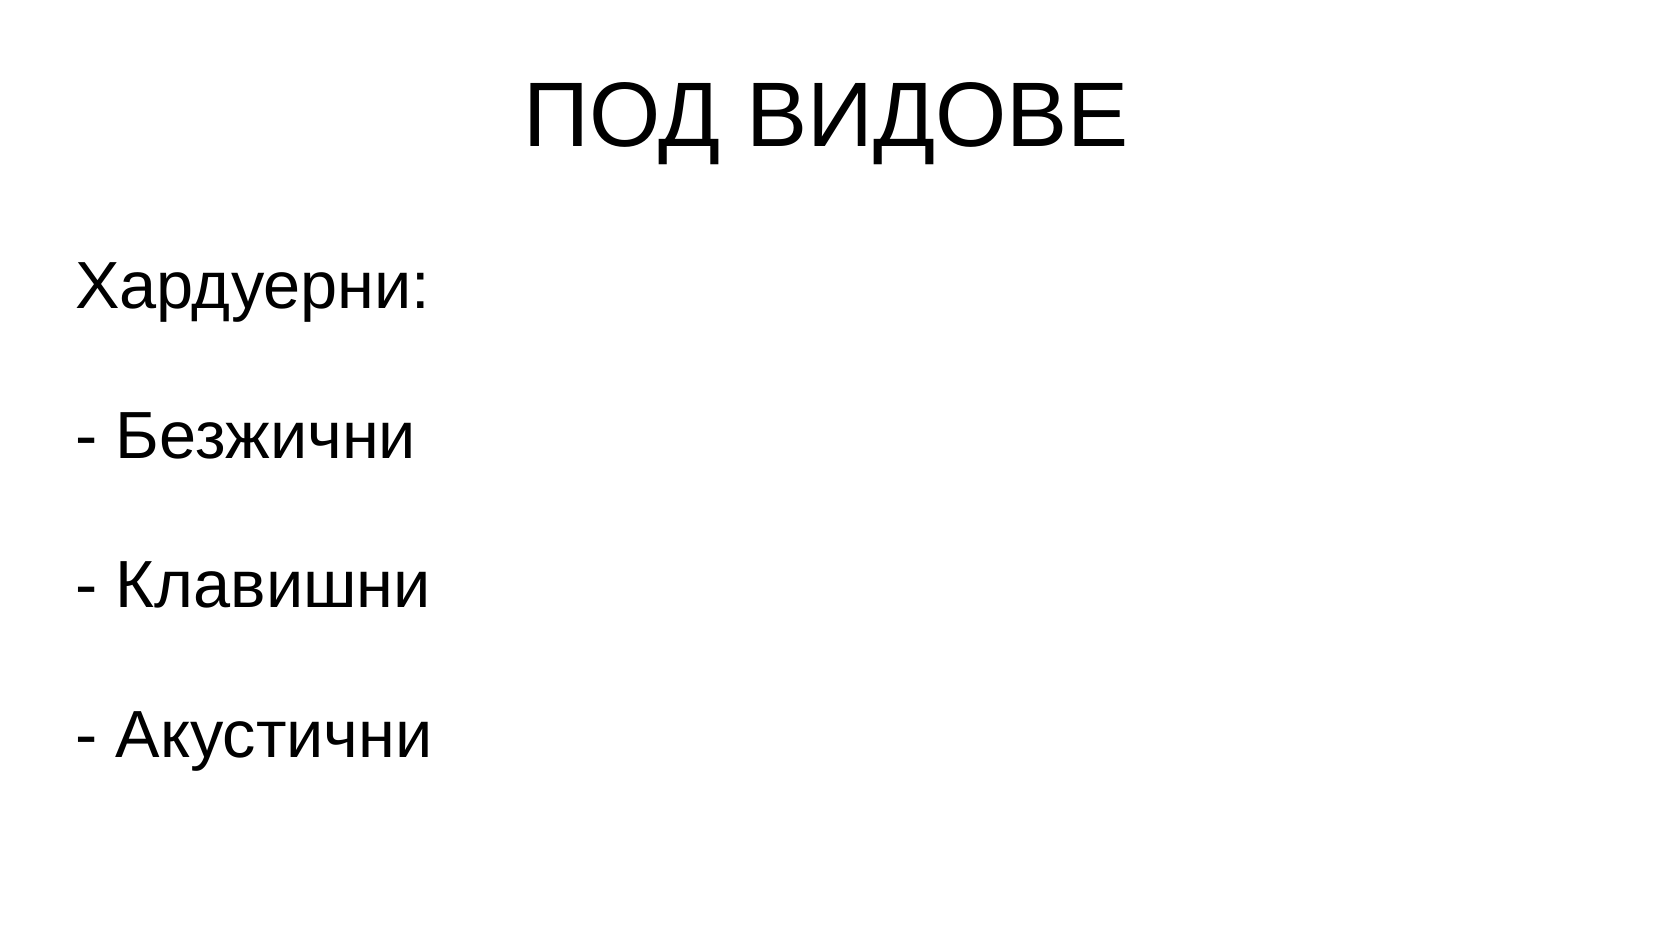

# ПОД ВИДОВЕ
Хардуерни:
- Безжични
- Клавишни
- Акустични